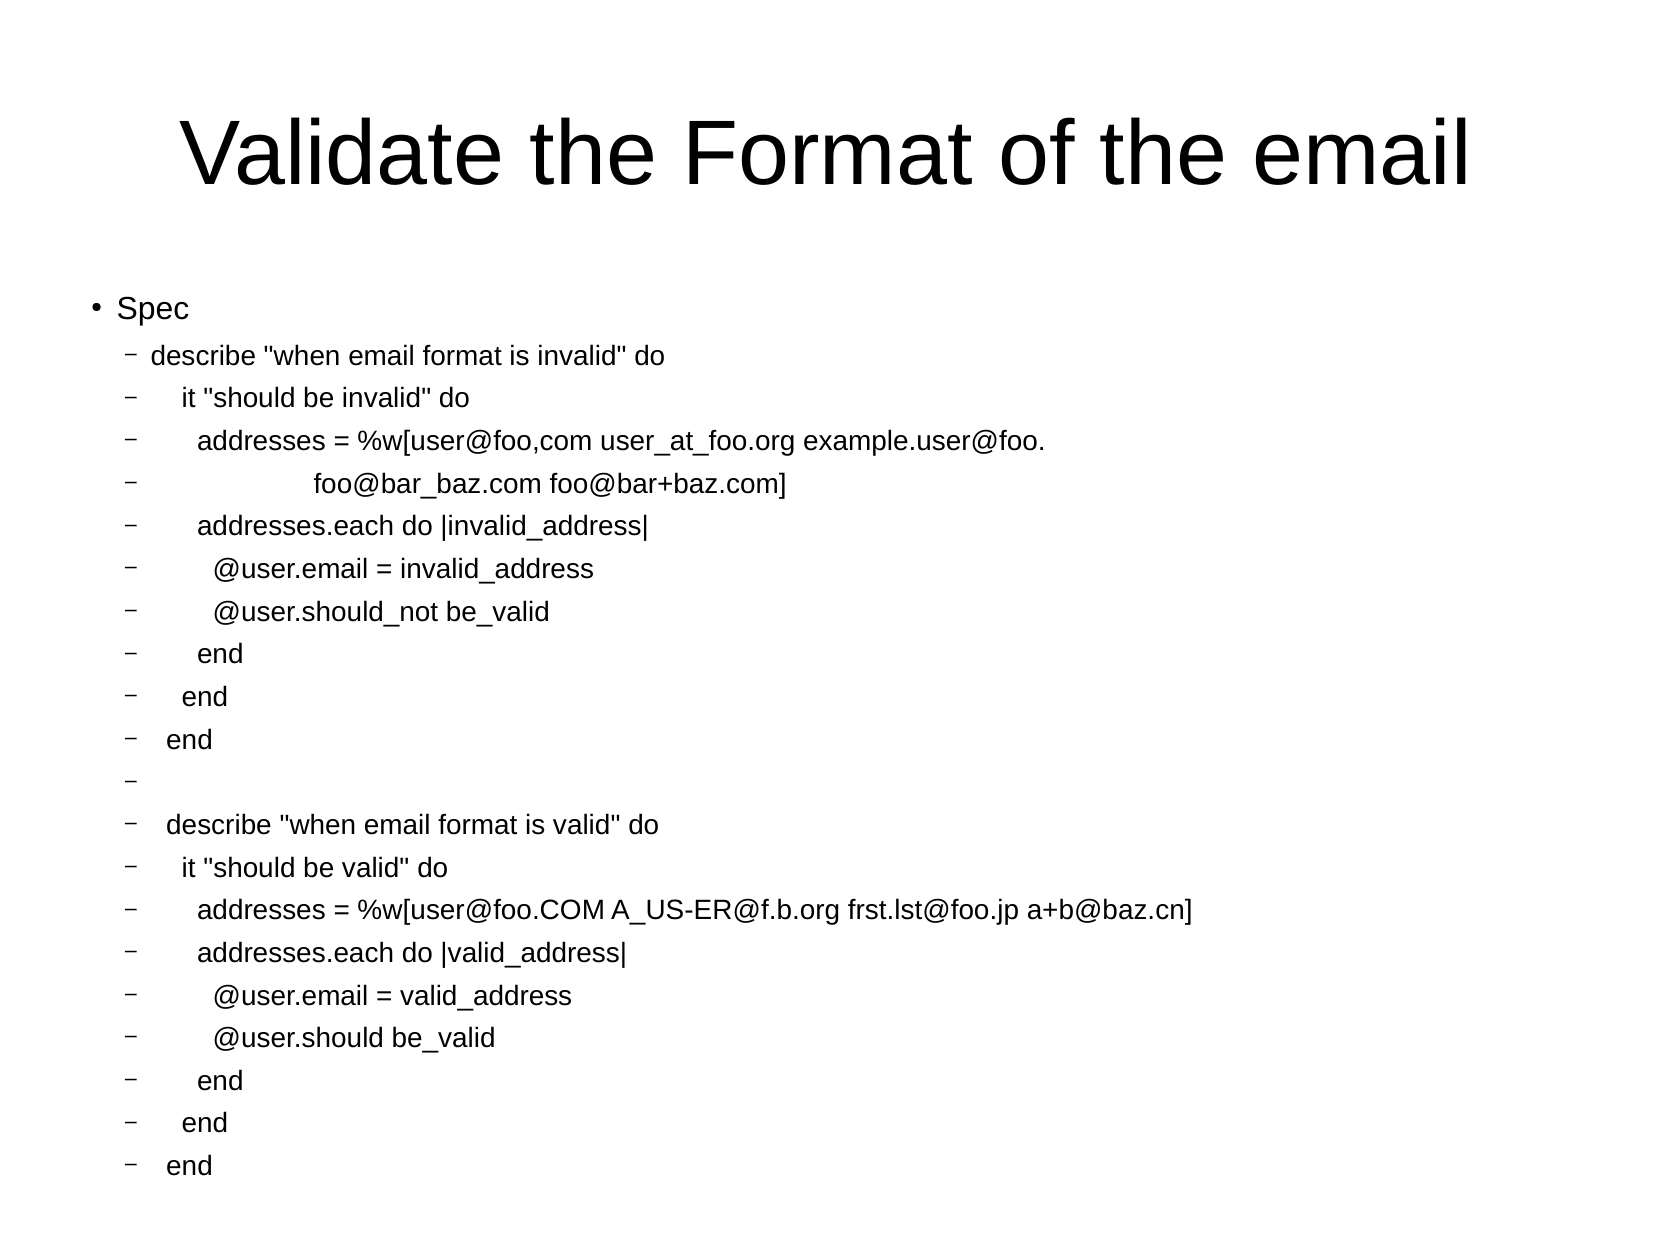

# Validate the Format of the email
Spec
describe "when email format is invalid" do
 it "should be invalid" do
 addresses = %w[user@foo,com user_at_foo.org example.user@foo.
 foo@bar_baz.com foo@bar+baz.com]
 addresses.each do |invalid_address|
 @user.email = invalid_address
 @user.should_not be_valid
 end
 end
 end
 describe "when email format is valid" do
 it "should be valid" do
 addresses = %w[user@foo.COM A_US-ER@f.b.org frst.lst@foo.jp a+b@baz.cn]
 addresses.each do |valid_address|
 @user.email = valid_address
 @user.should be_valid
 end
 end
 end